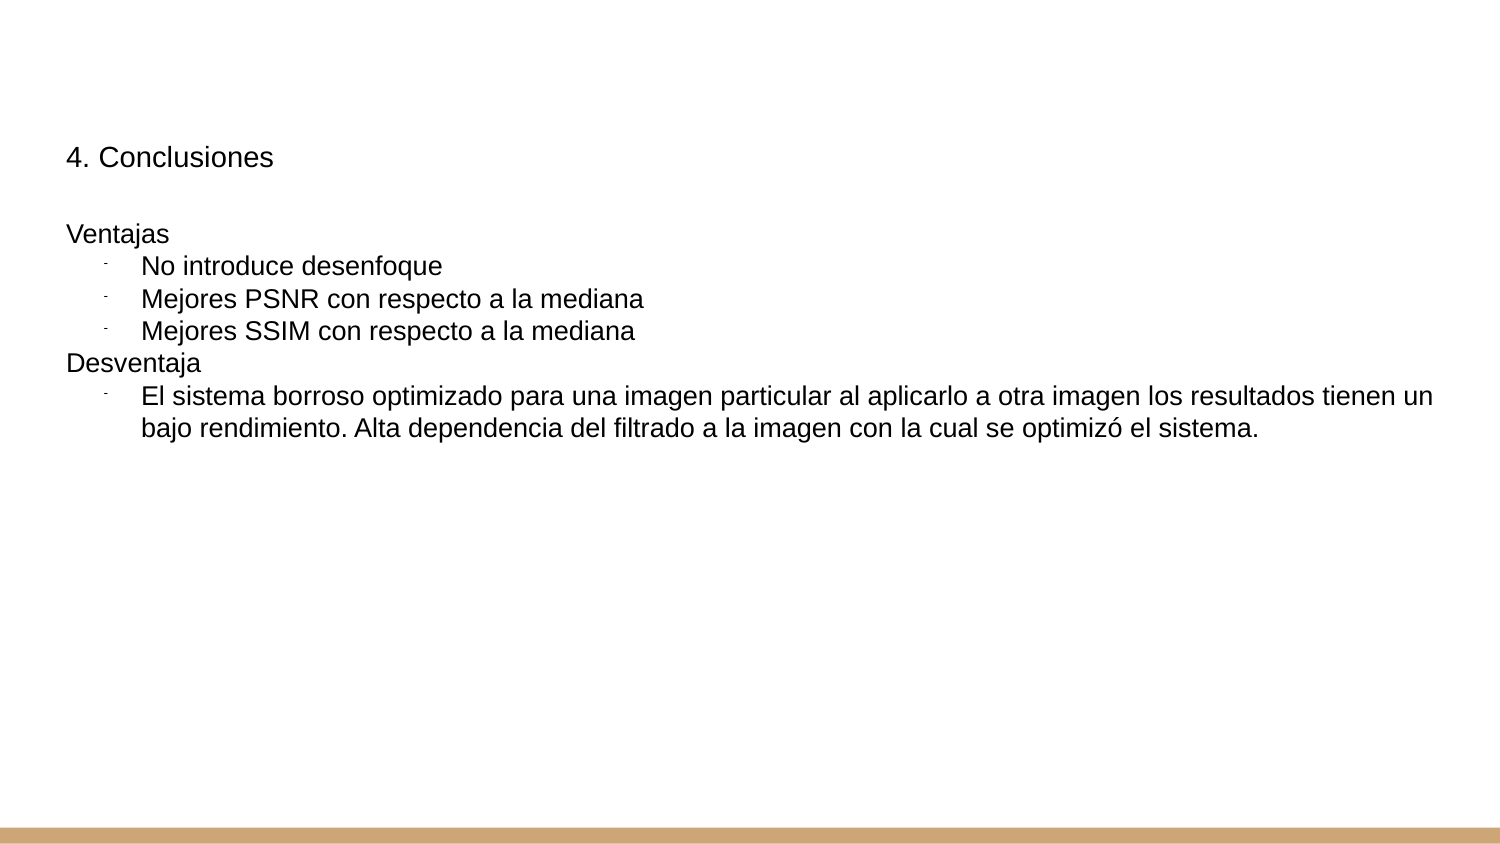

# 4. Conclusiones
Ventajas
No introduce desenfoque
Mejores PSNR con respecto a la mediana
Mejores SSIM con respecto a la mediana
Desventaja
El sistema borroso optimizado para una imagen particular al aplicarlo a otra imagen los resultados tienen un bajo rendimiento. Alta dependencia del filtrado a la imagen con la cual se optimizó el sistema.